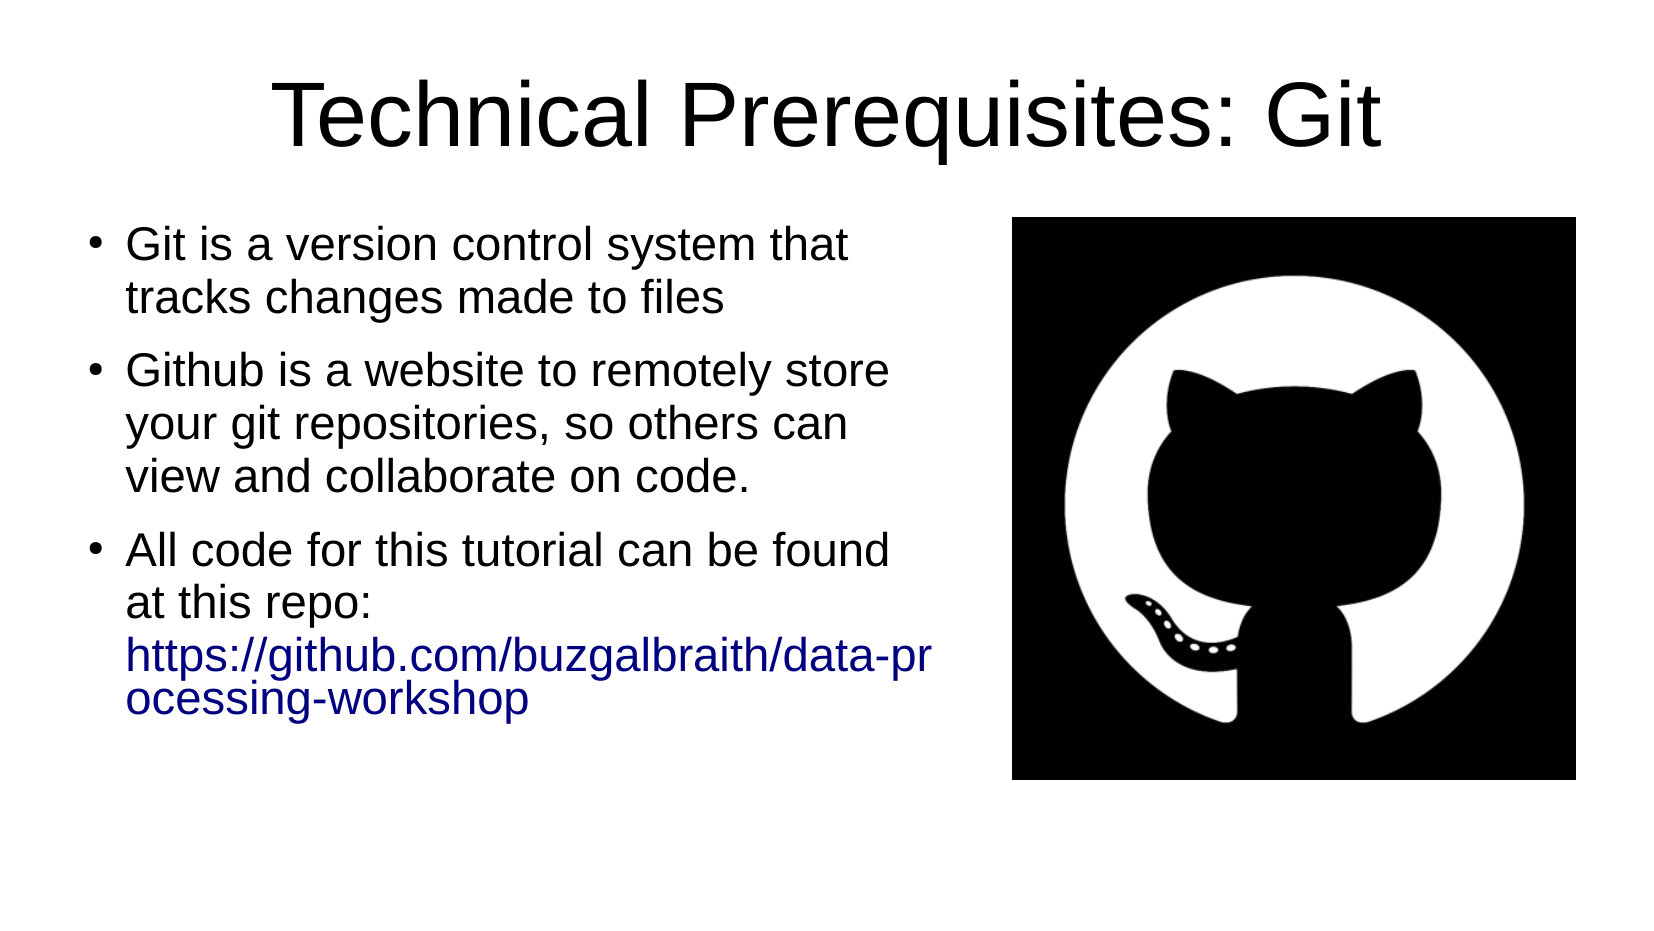

# Technical Prerequisites: Git
Git is a version control system that tracks changes made to files
Github is a website to remotely store your git repositories, so others can view and collaborate on code.
All code for this tutorial can be found at this repo:
https://github.com/buzgalbraith/data-processing-workshop